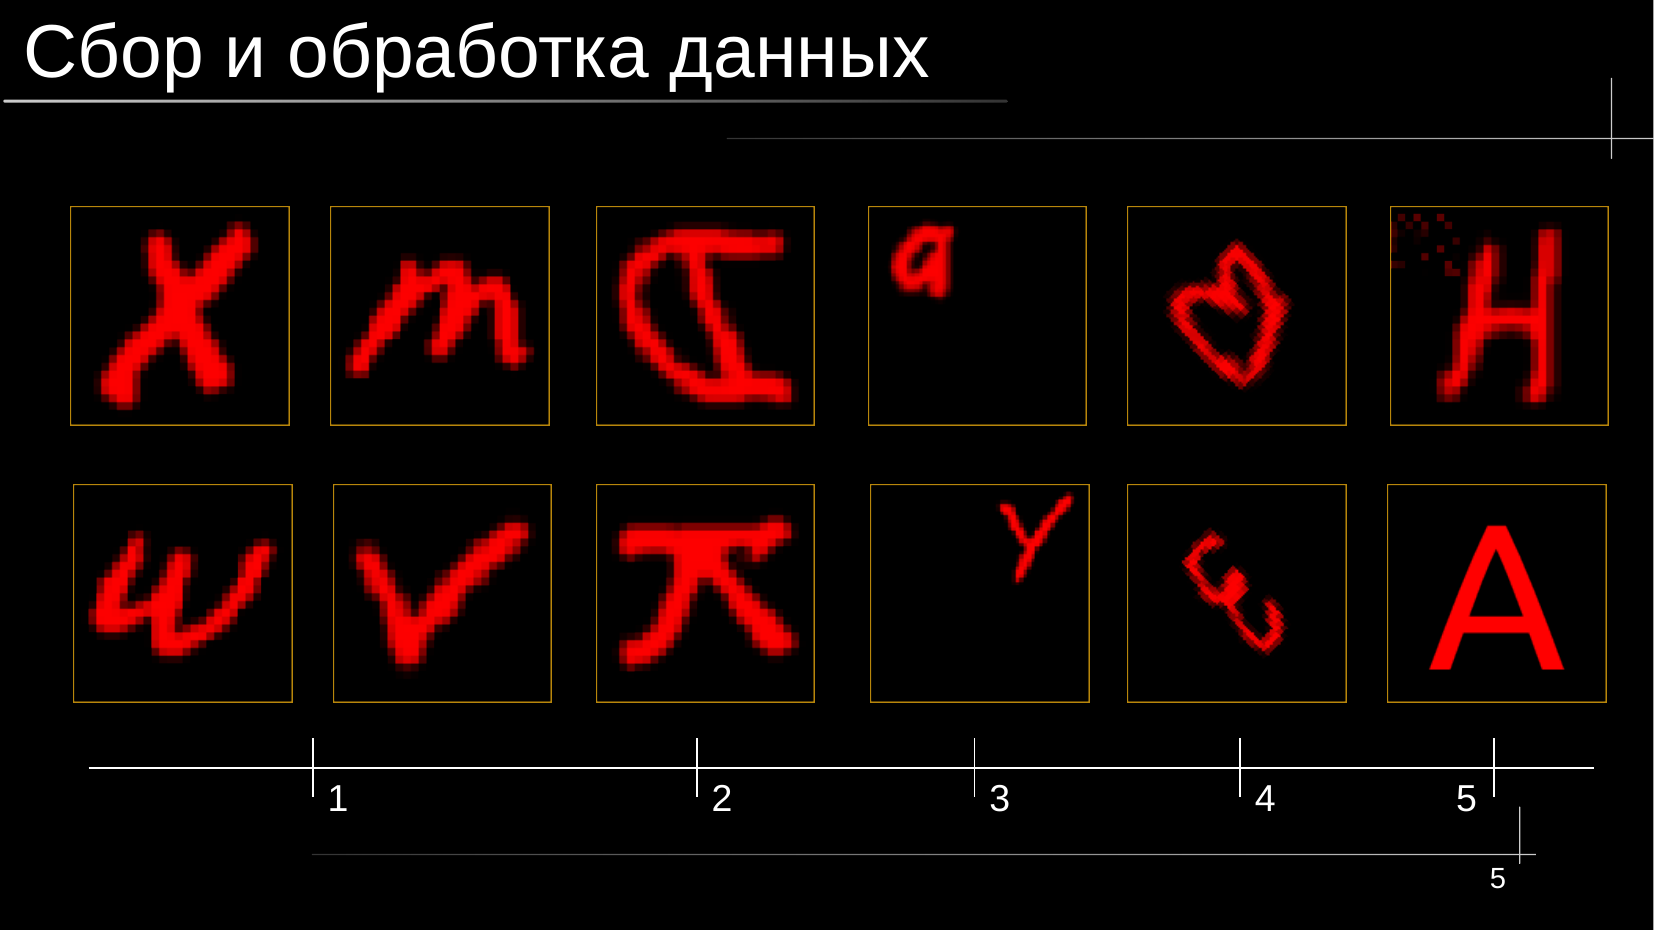

# Сбор и обработка данных
1
2
3
4
5
5